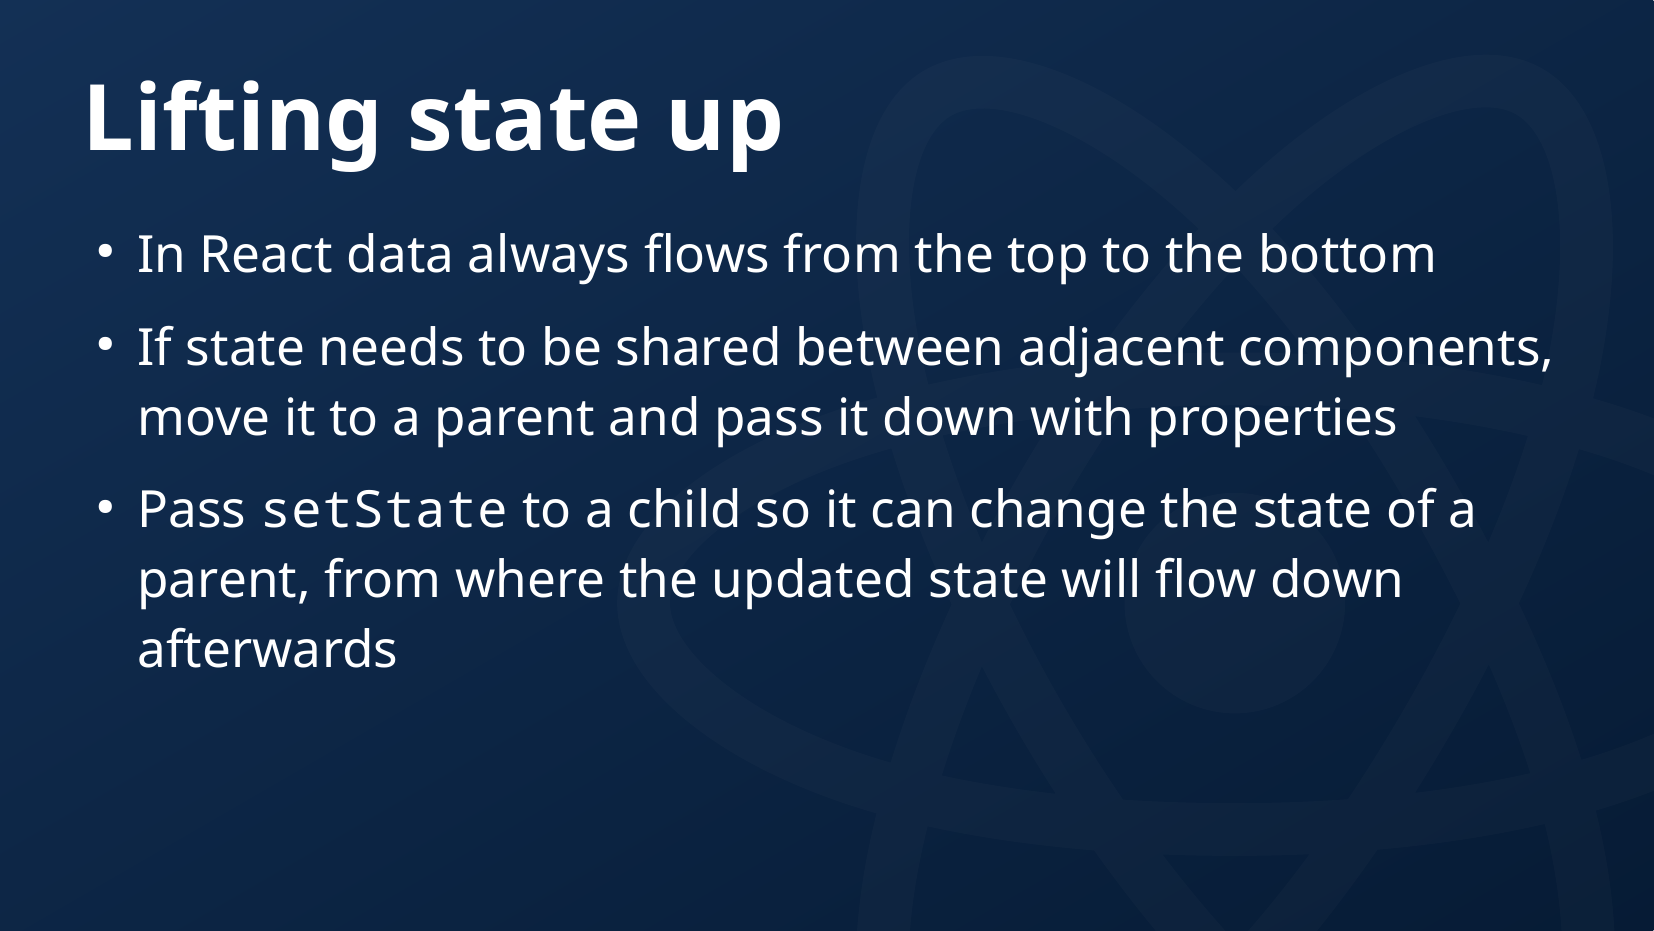

# Lifting state up
In React data always flows from the top to the bottom
If state needs to be shared between adjacent components, move it to a parent and pass it down with properties
Pass setState to a child so it can change the state of a parent, from where the updated state will flow down afterwards